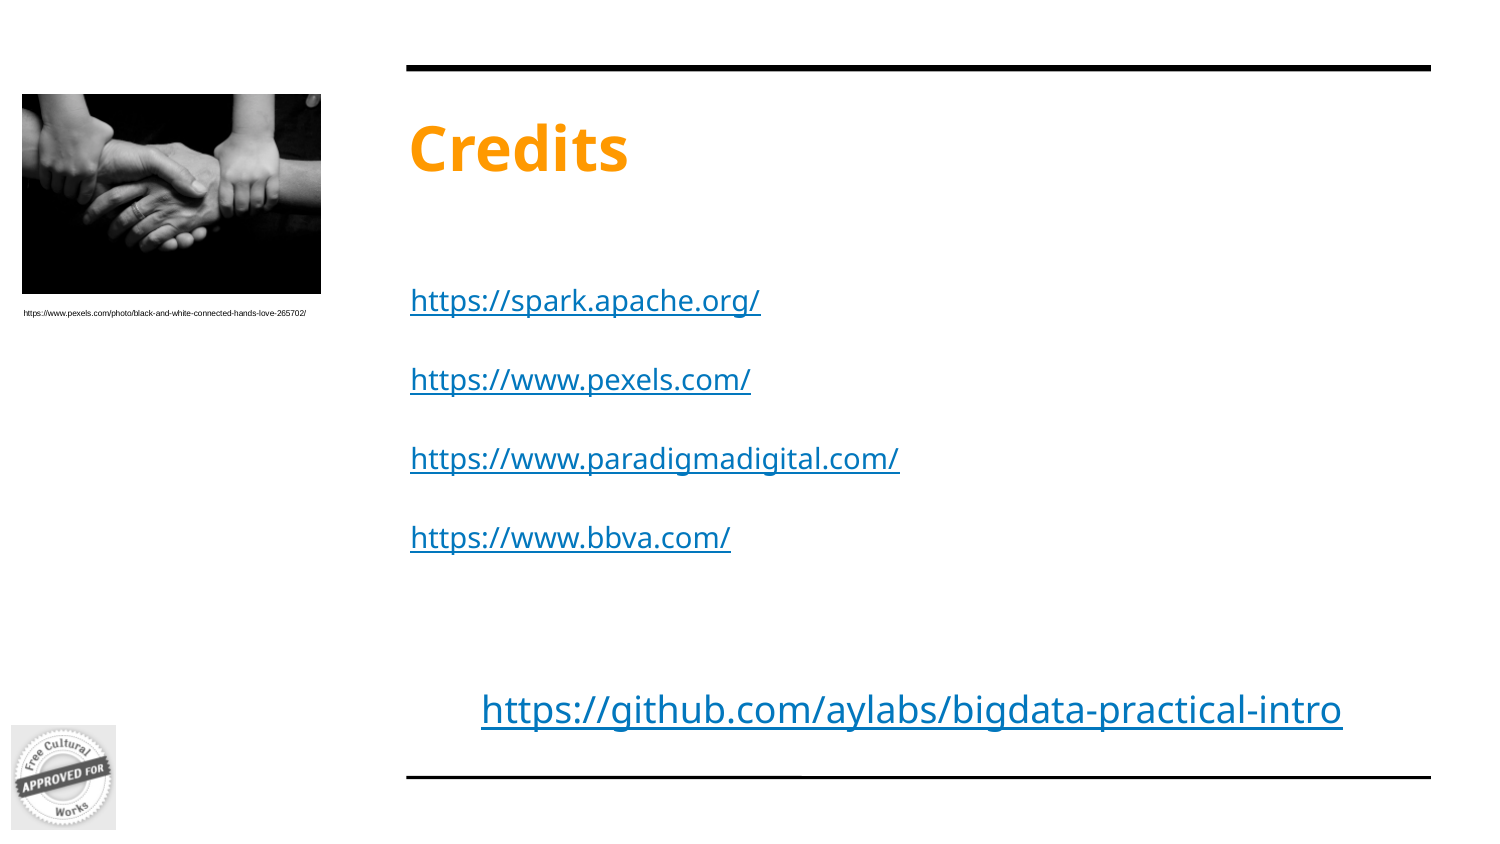

# Credits
https://spark.apache.org/
https://www.pexels.com/
https://www.paradigmadigital.com/
https://www.bbva.com/
https://www.pexels.com/photo/black-and-white-connected-hands-love-265702/
https://github.com/aylabs/bigdata-practical-intro